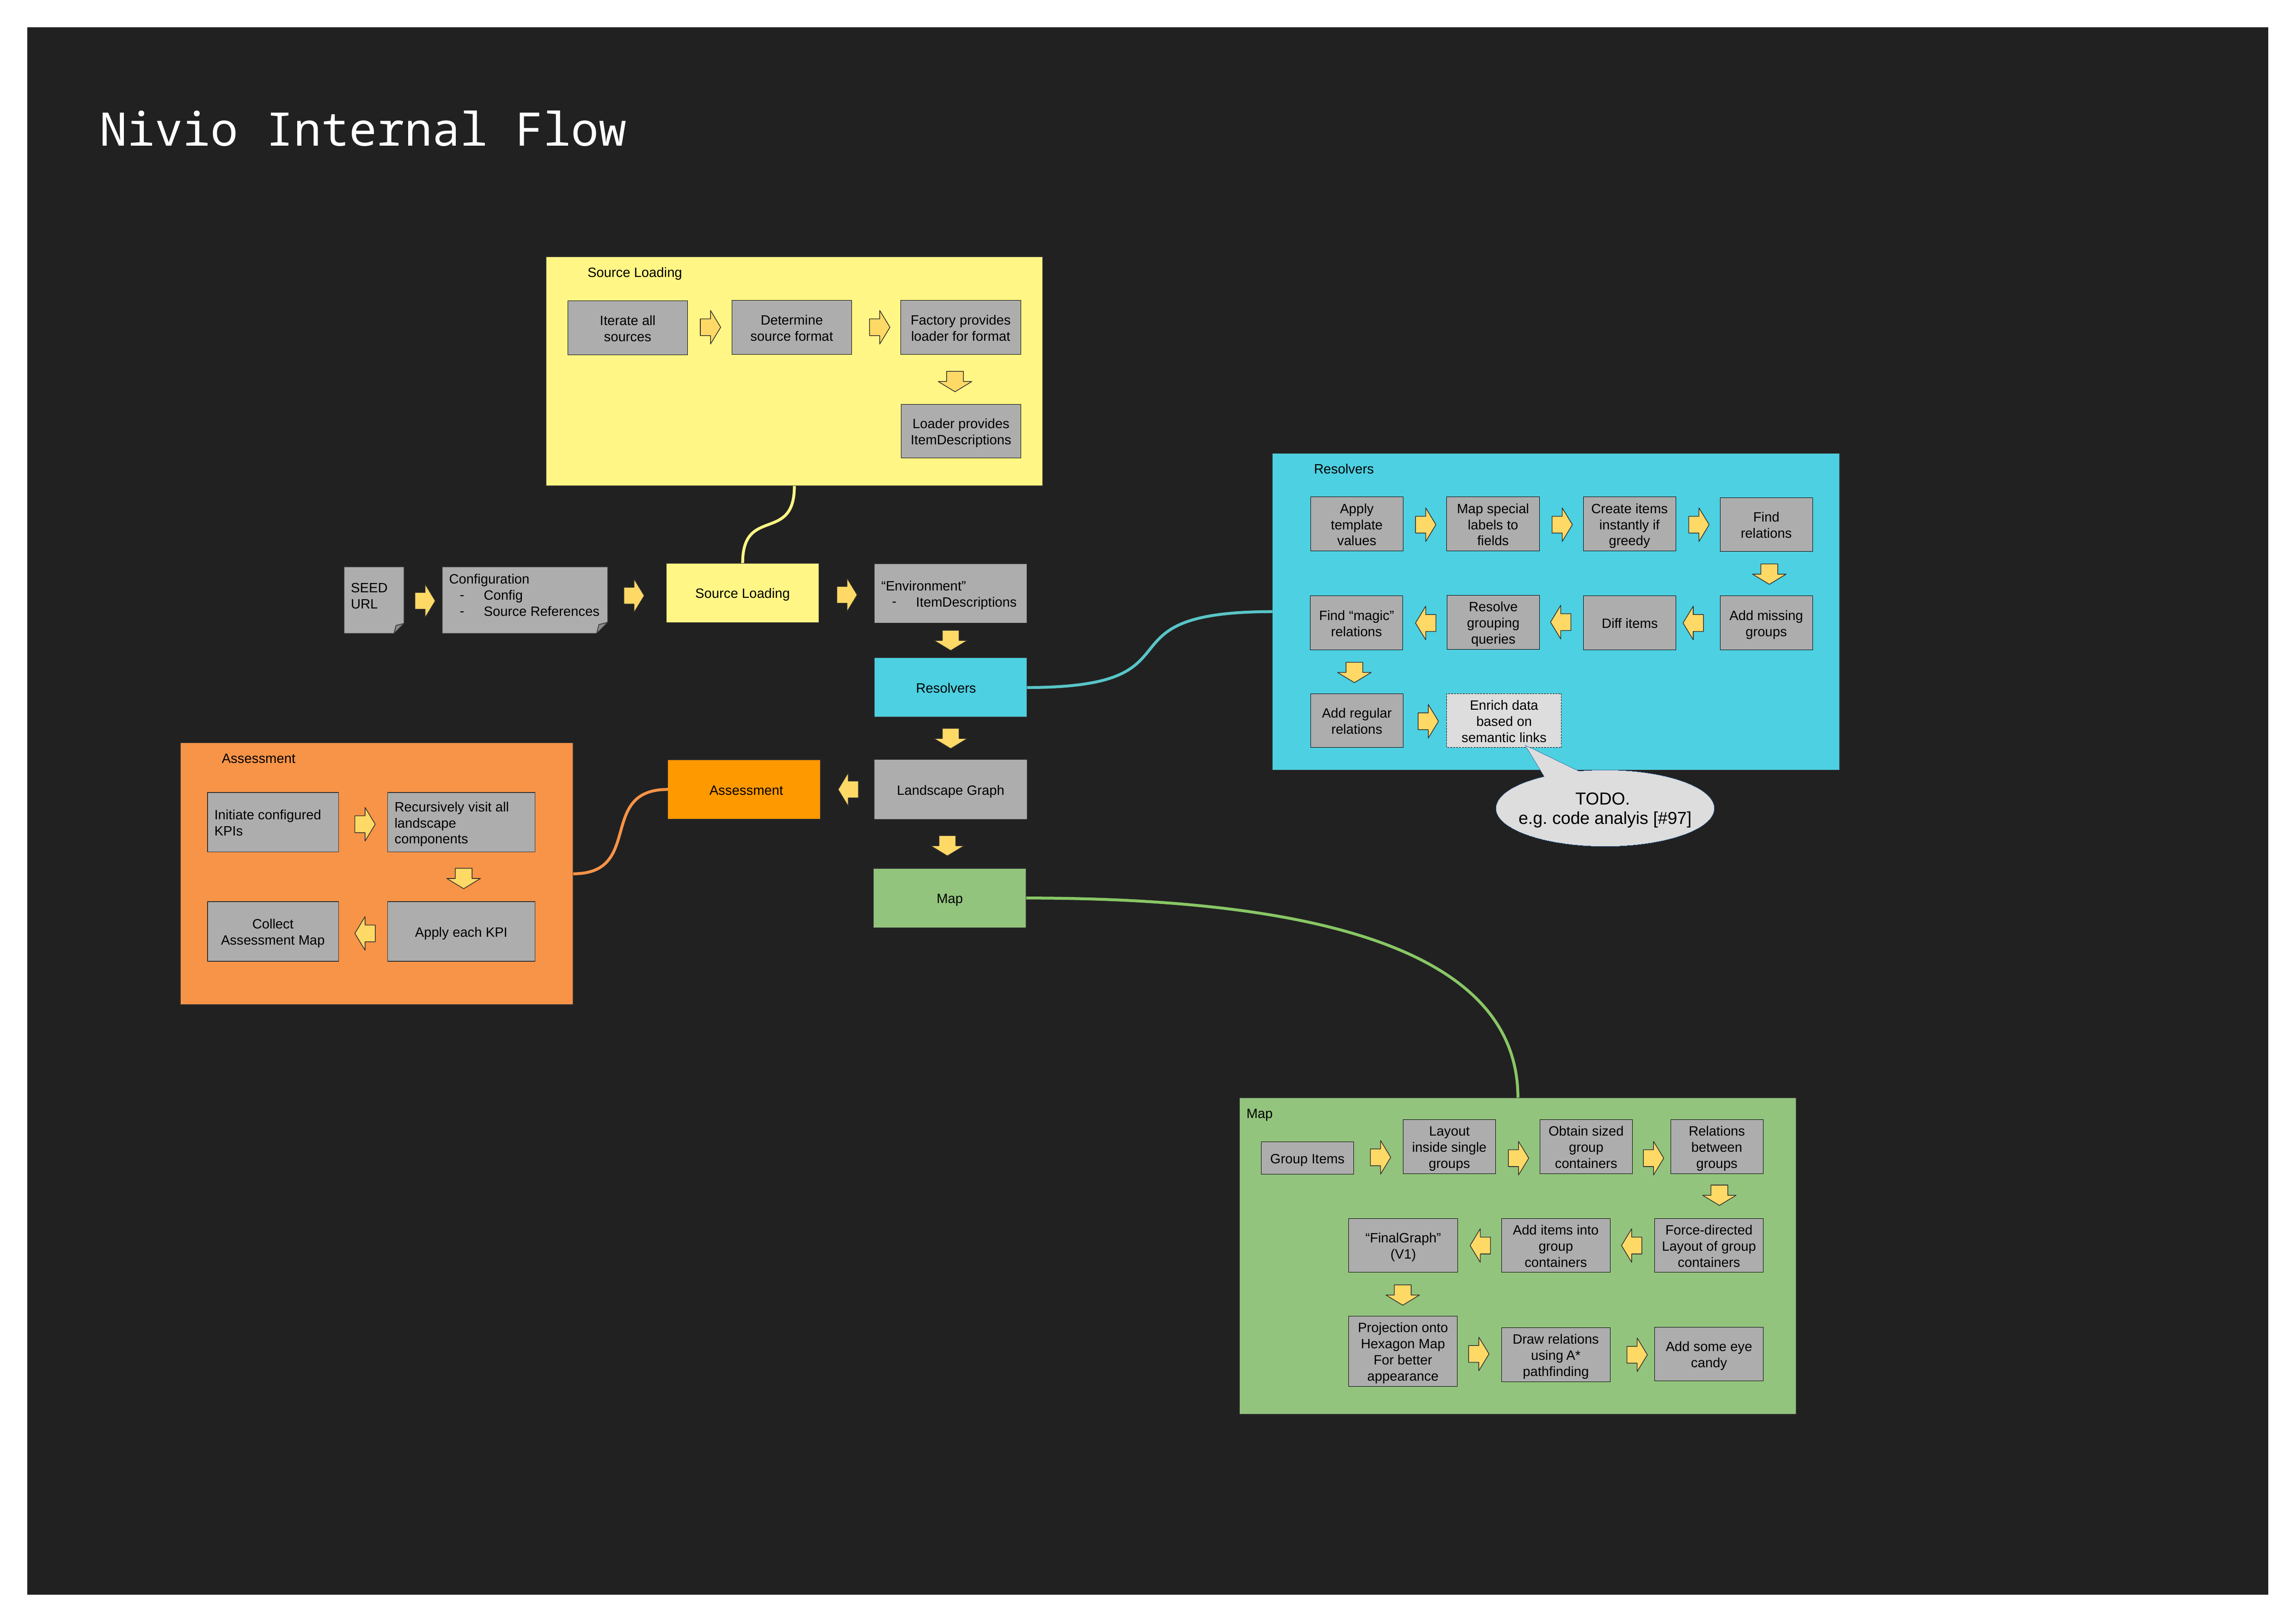

Nivio Internal Flow
Source Loading
Determine source format
Factory provides loader for format
Iterate all sources
Loader provides ItemDescriptions
Resolvers
Apply template values
Map special labels to fields
Create items instantly if greedy
Find relations
Source Loading
“Environment”
ItemDescriptions
SEED
URL
Configuration
Config
Source References
Resolve grouping queries
Find “magic” relations
Diff items
Add missing groups
Resolvers
Add regular relations
Enrich data based on semantic links
Assessment
Assessment
Landscape Graph
TODO.
e.g. code analyis [#97]
Initiate configured KPIs
Recursively visit all landscape components
Map
Collect Assessment Map
Apply each KPI
Map
Layout inside single groups
Obtain sized group containers
Relations between groups
Group Items
“FinalGraph” (V1)
Add items into group containers
Force-directed Layout of group containers
Projection onto Hexagon Map
For better appearance
Add some eye candy
Draw relations using A* pathfinding